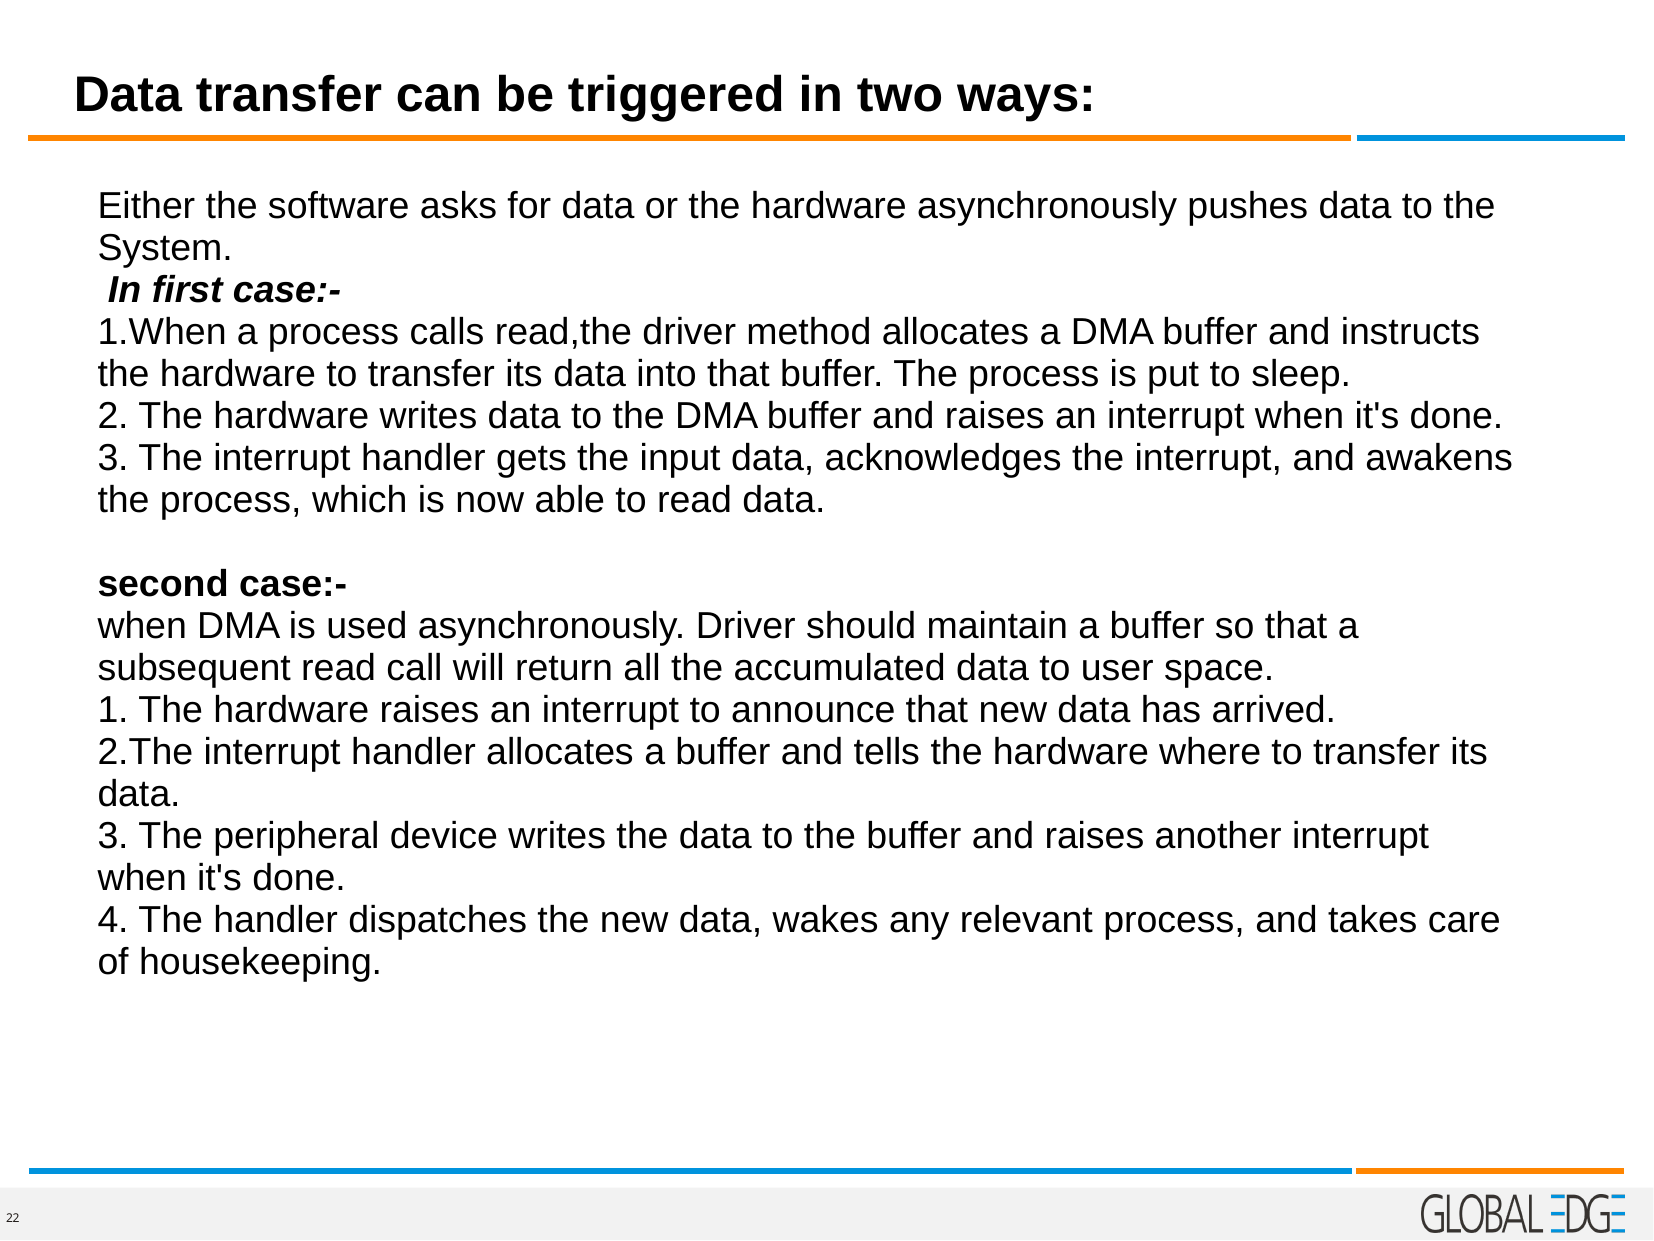

Data transfer can be triggered in two ways:
Either the software asks for data or the hardware asynchronously pushes data to the
System.
 In first case:-
1.When a process calls read,the driver method allocates a DMA buffer and instructs
the hardware to transfer its data into that buffer. The process is put to sleep.
2. The hardware writes data to the DMA buffer and raises an interrupt when it's done.
3. The interrupt handler gets the input data, acknowledges the interrupt, and awakens
the process, which is now able to read data.
second case:-
when DMA is used asynchronously. Driver should maintain a buffer so that a subsequent read call will return all the accumulated data to user space.
1. The hardware raises an interrupt to announce that new data has arrived.
2.The interrupt handler allocates a buffer and tells the hardware where to transfer its
data.
3. The peripheral device writes the data to the buffer and raises another interrupt when it's done.
4. The handler dispatches the new data, wakes any relevant process, and takes care of housekeeping.